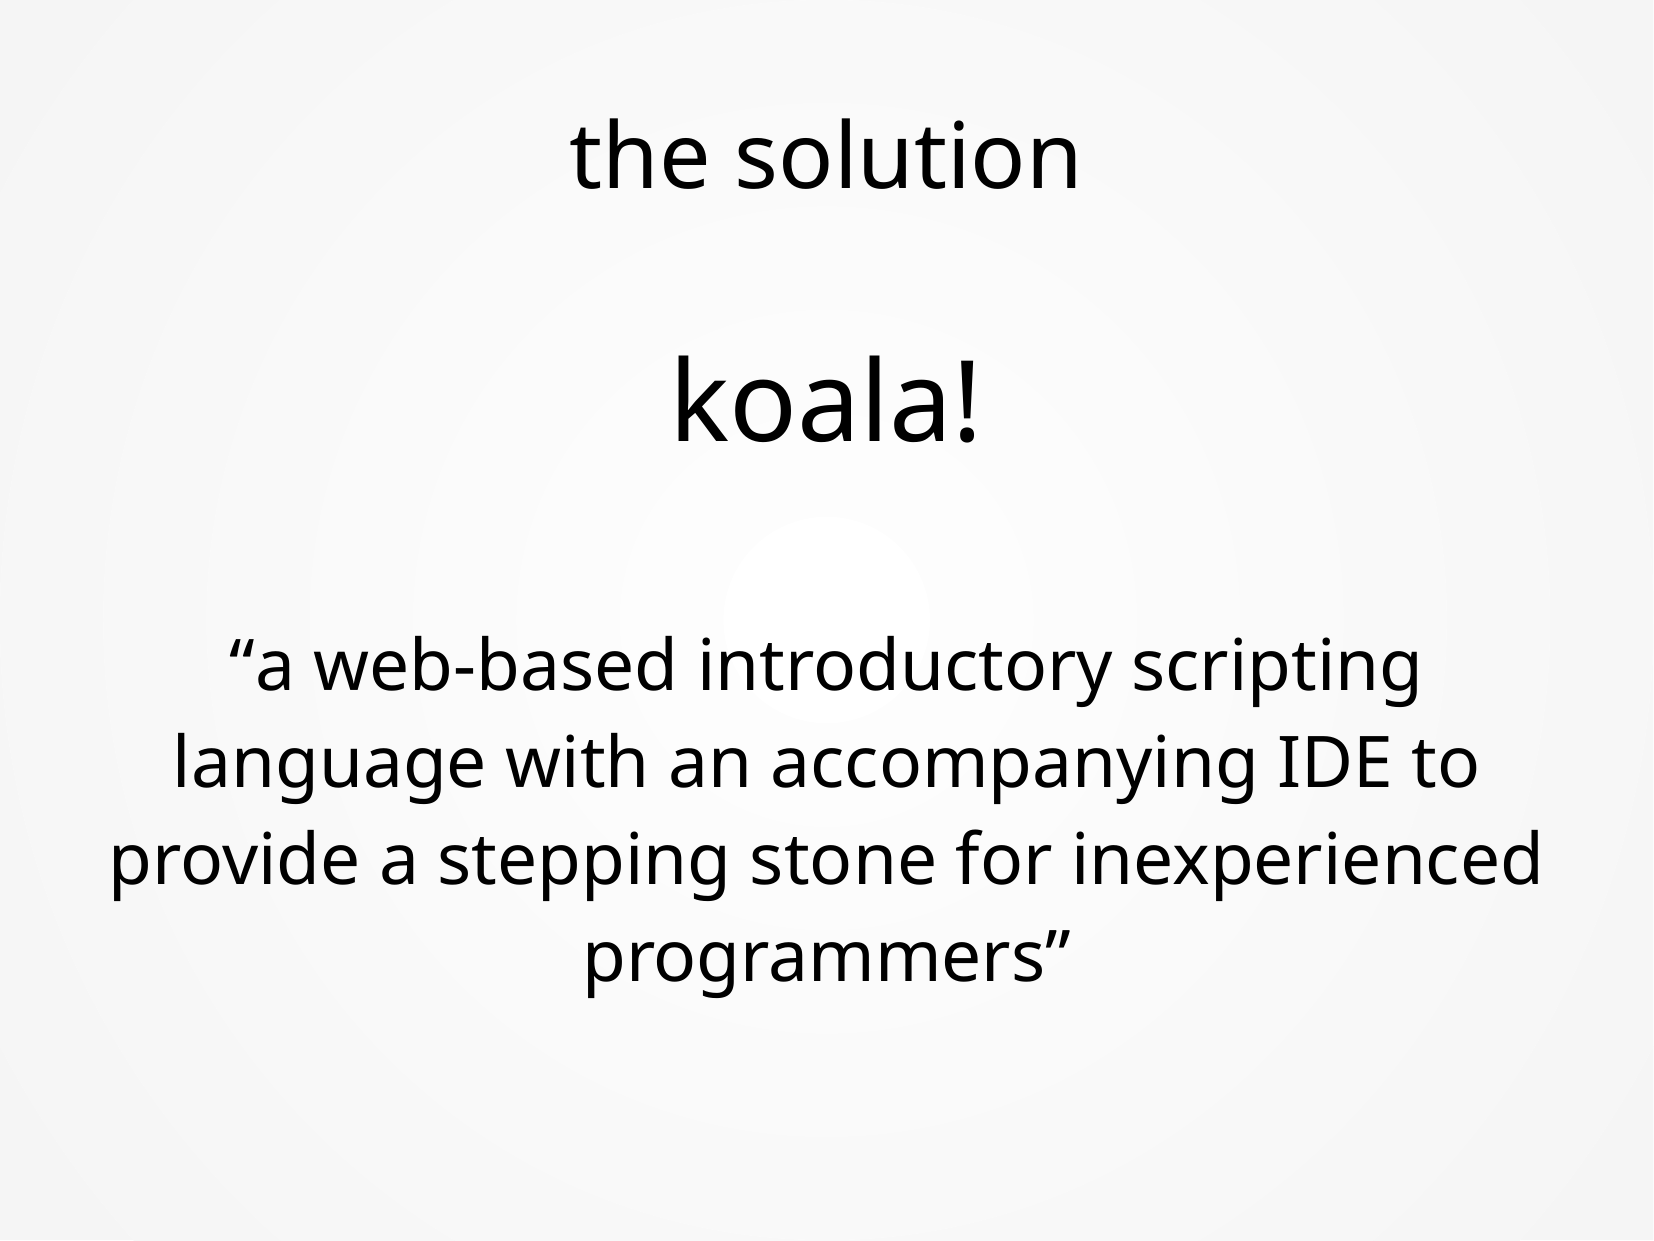

# the solution
koala!
“a web-based introductory scripting language with an accompanying IDE to provide a stepping stone for inexperienced programmers”